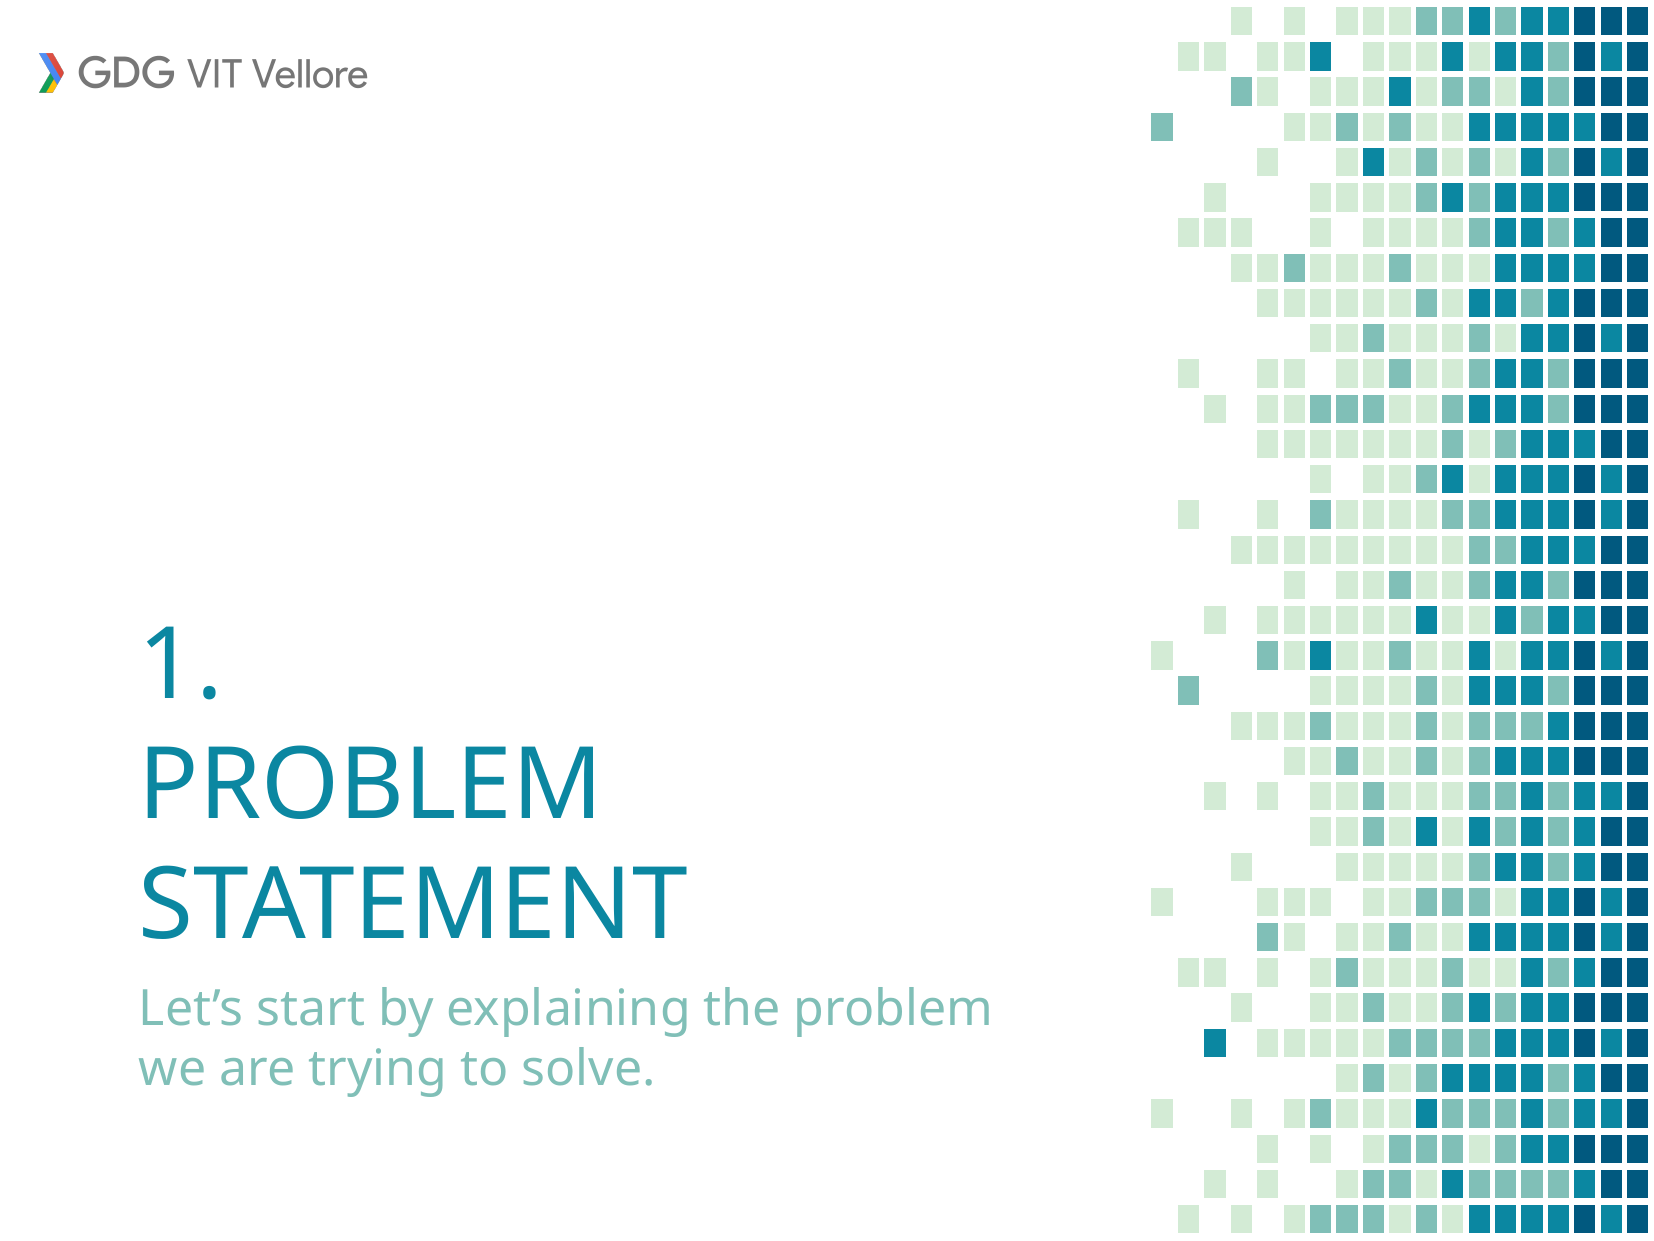

# 1. PROBLEM STATEMENT
Let’s start by explaining the problem we are trying to solve.